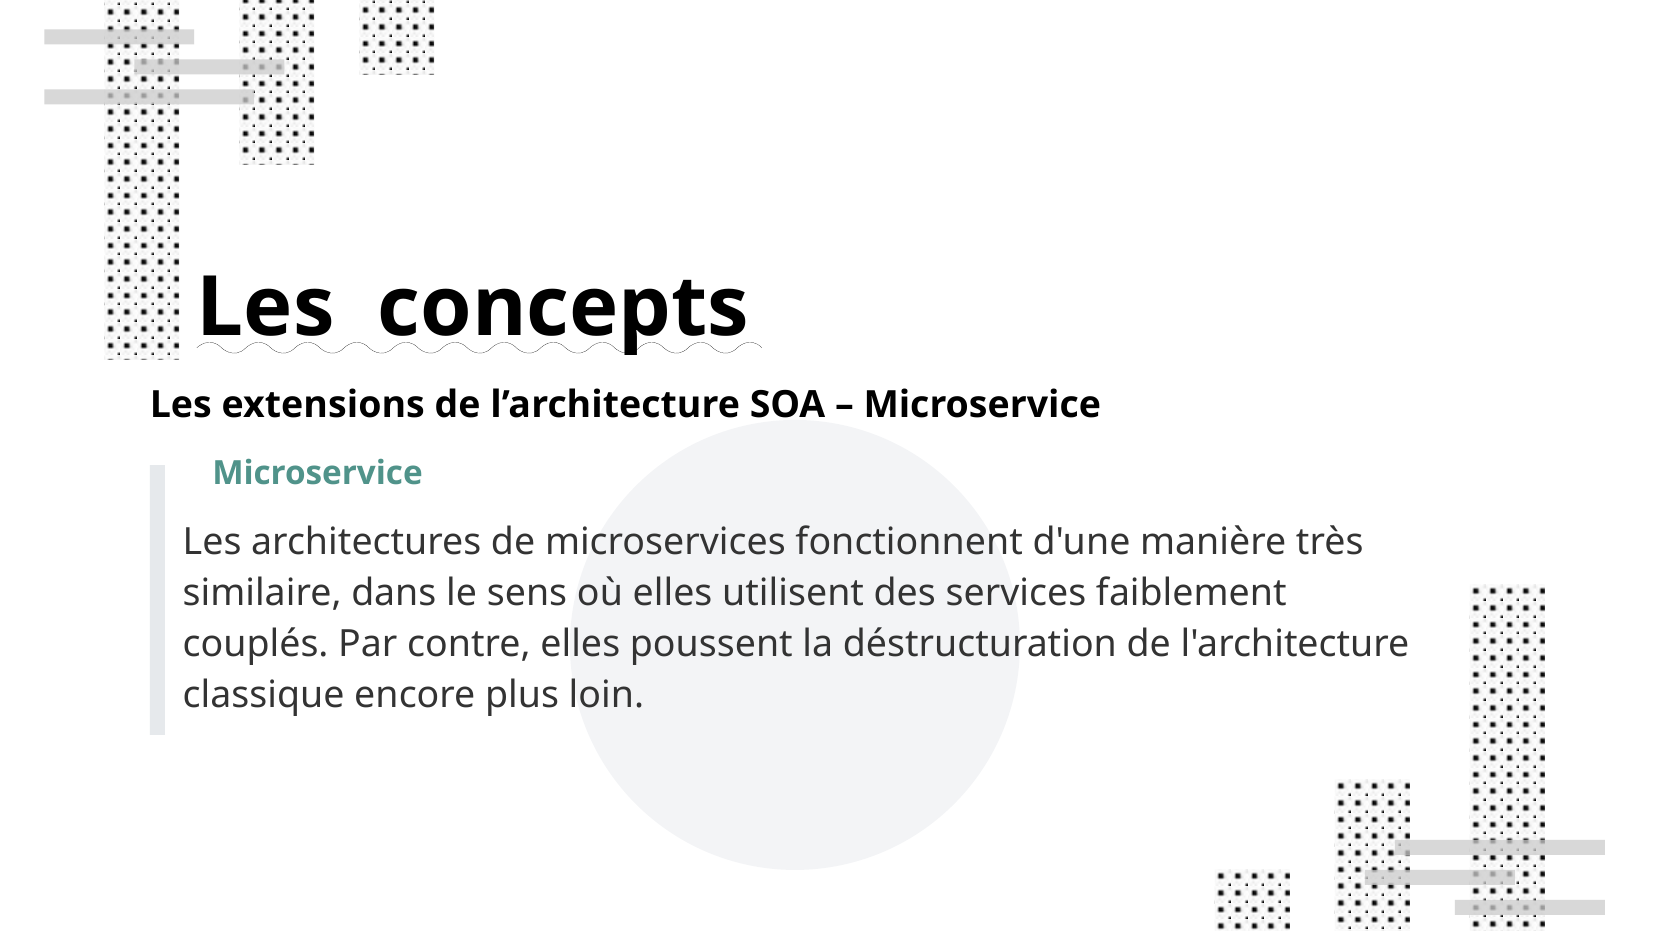

Les concepts
Les extensions de l’architecture SOA – Microservice
Microservice
Les architectures de microservices fonctionnent d'une manière très similaire, dans le sens où elles utilisent des services faiblement couplés. Par contre, elles poussent la déstructuration de l'architecture classique encore plus loin.